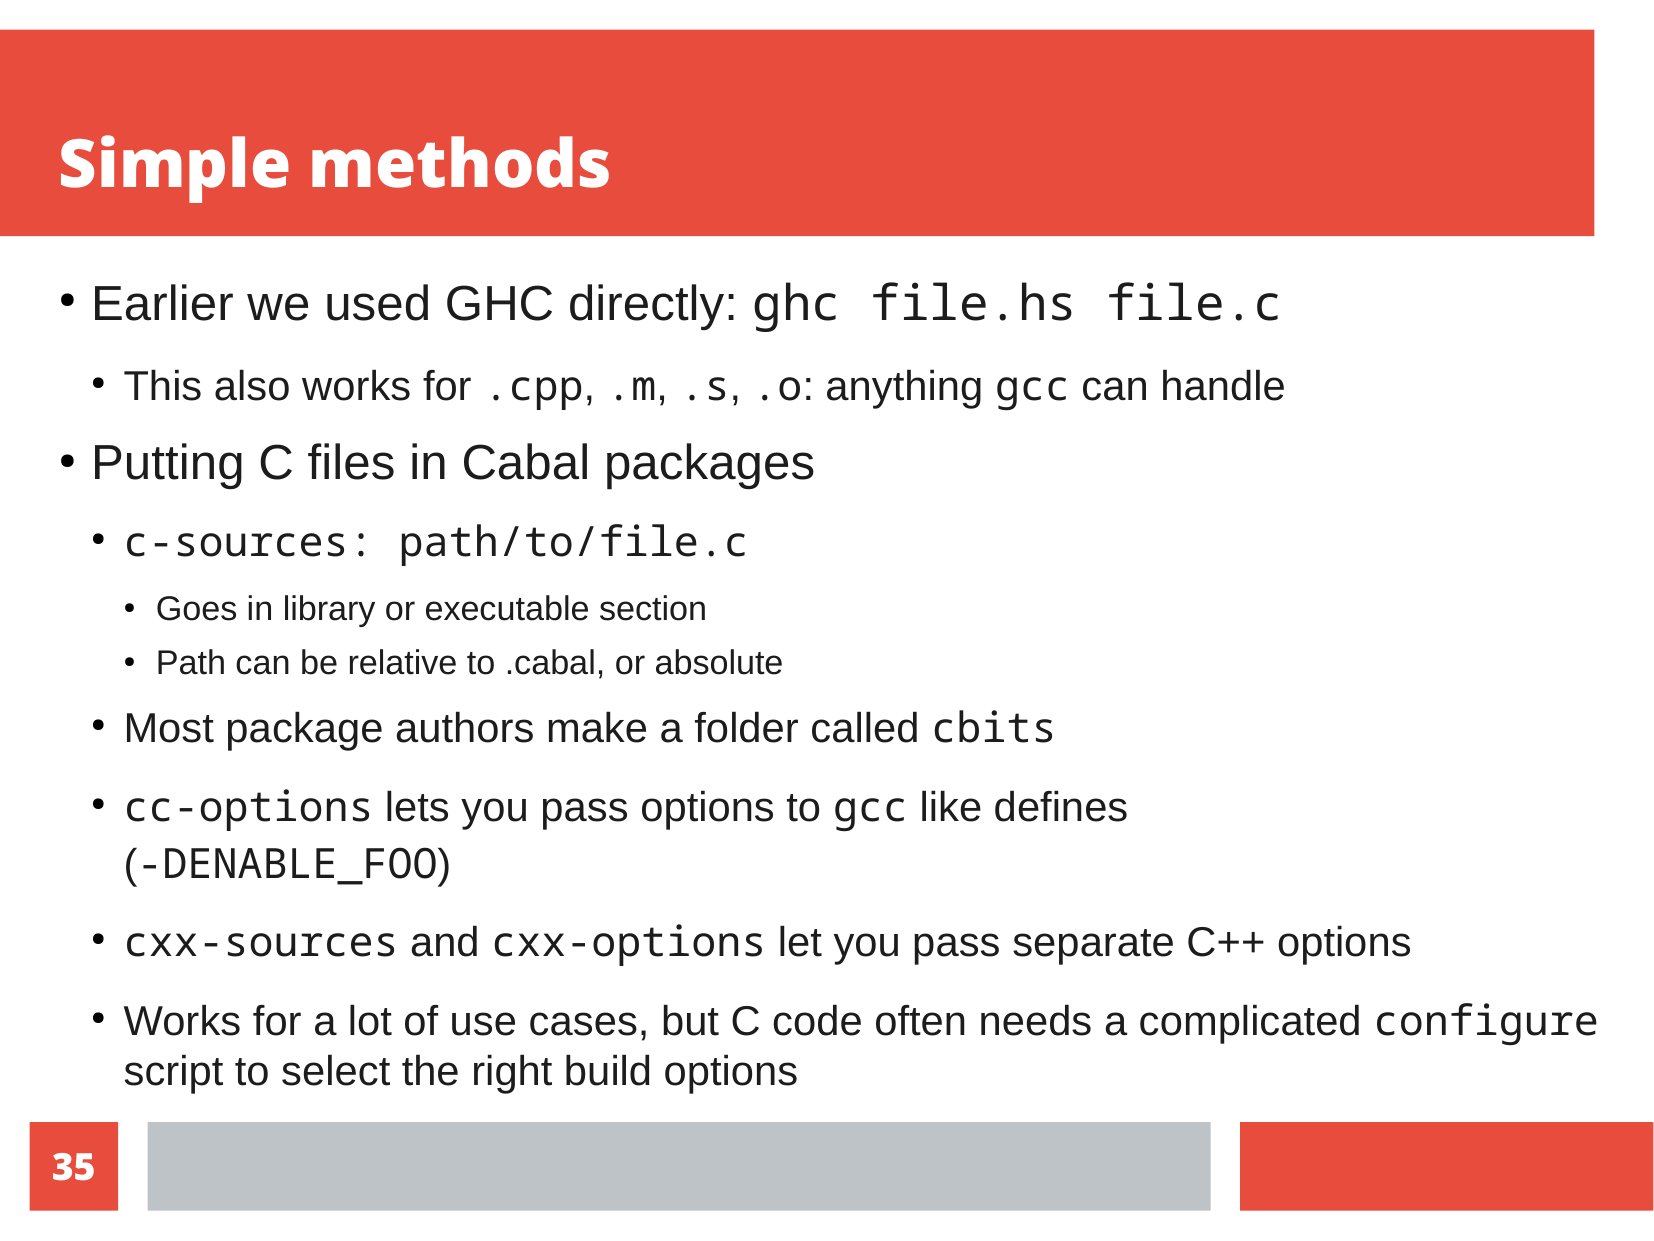

# Simple methods
Earlier we used GHC directly: ghc file.hs file.c
This also works for .cpp, .m, .s, .o: anything gcc can handle
Putting C files in Cabal packages
c-sources: path/to/file.c
Goes in library or executable section
Path can be relative to .cabal, or absolute
Most package authors make a folder called cbits
cc-options lets you pass options to gcc like defines
(-DENABLE_FOO)
cxx-sources and cxx-options let you pass separate C++ options
Works for a lot of use cases, but C code often needs a complicated configure script to select the right build options
35